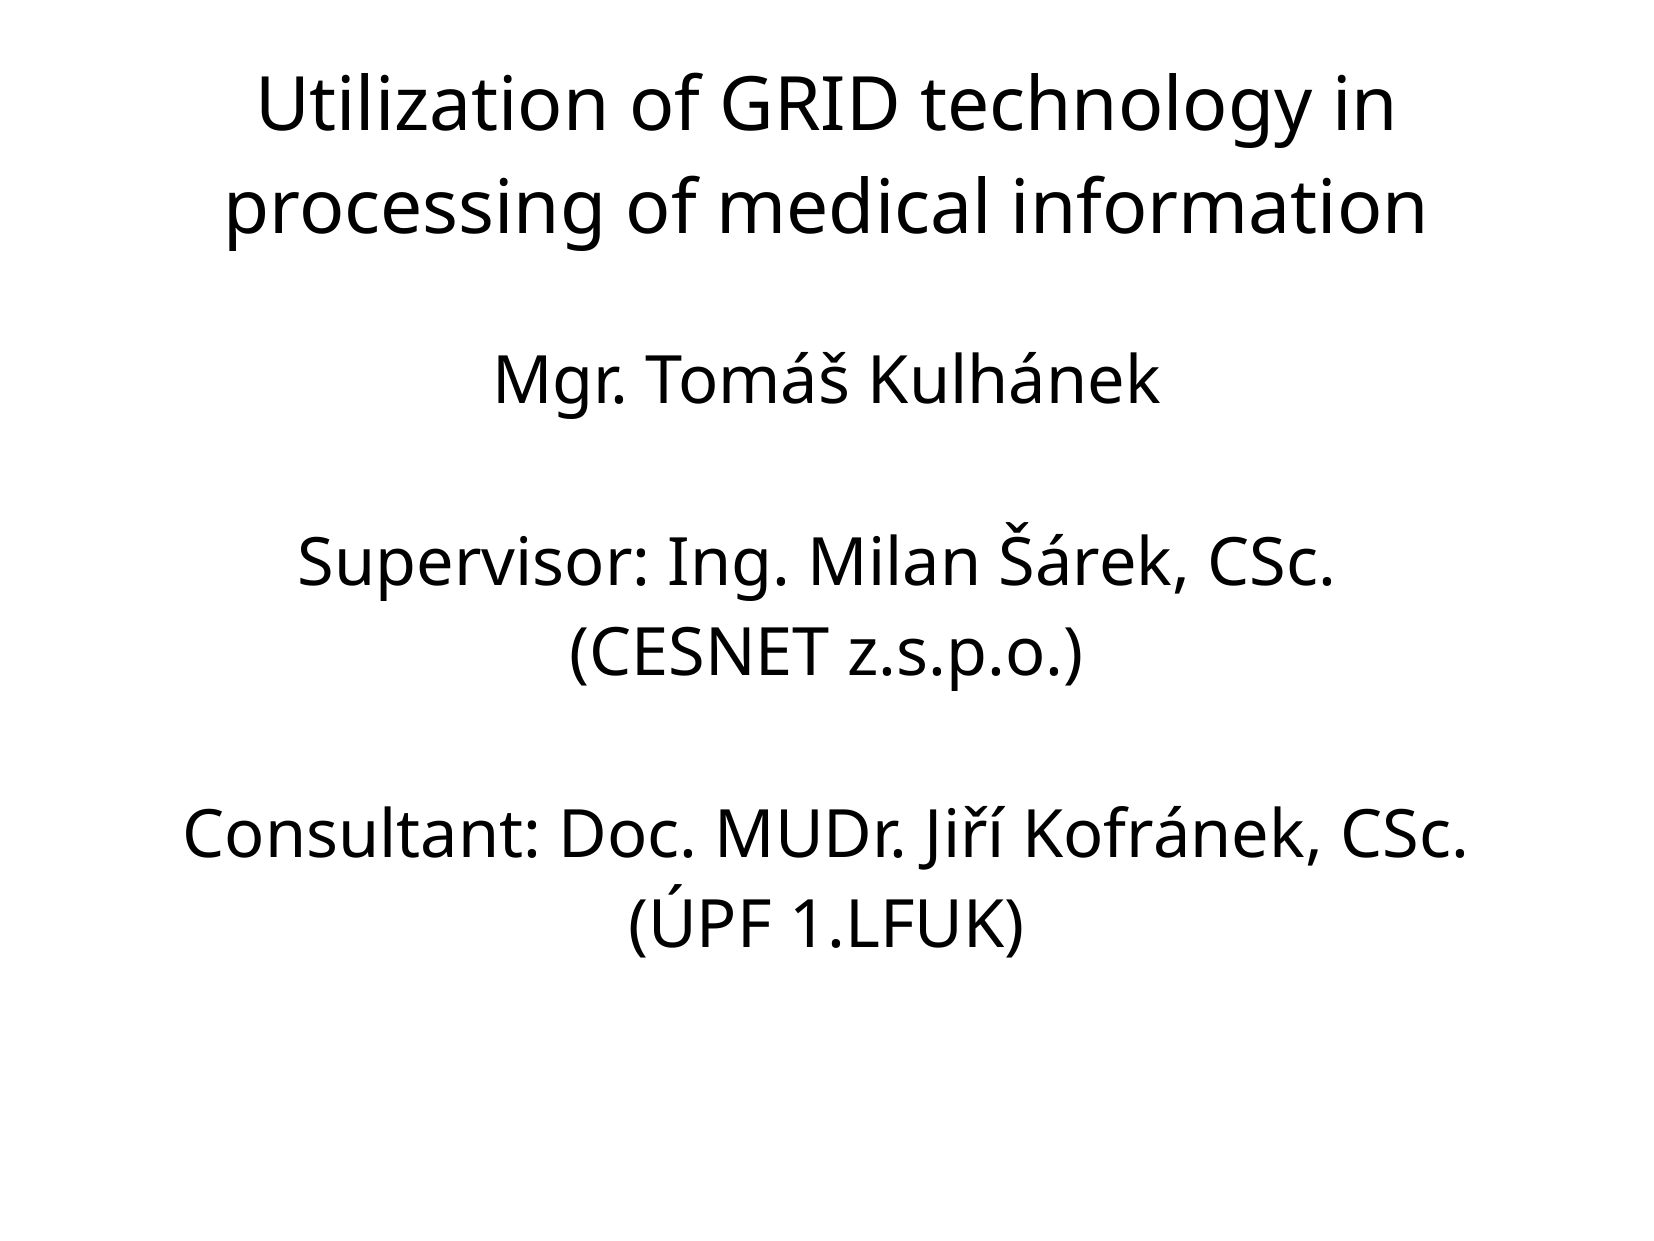

# Utilization of GRID technology in processing of medical information
Mgr. Tomáš Kulhánek
Supervisor: Ing. Milan Šárek, CSc.
(CESNET z.s.p.o.)
Consultant: Doc. MUDr. Jiří Kofránek, CSc.
(ÚPF 1.LFUK)